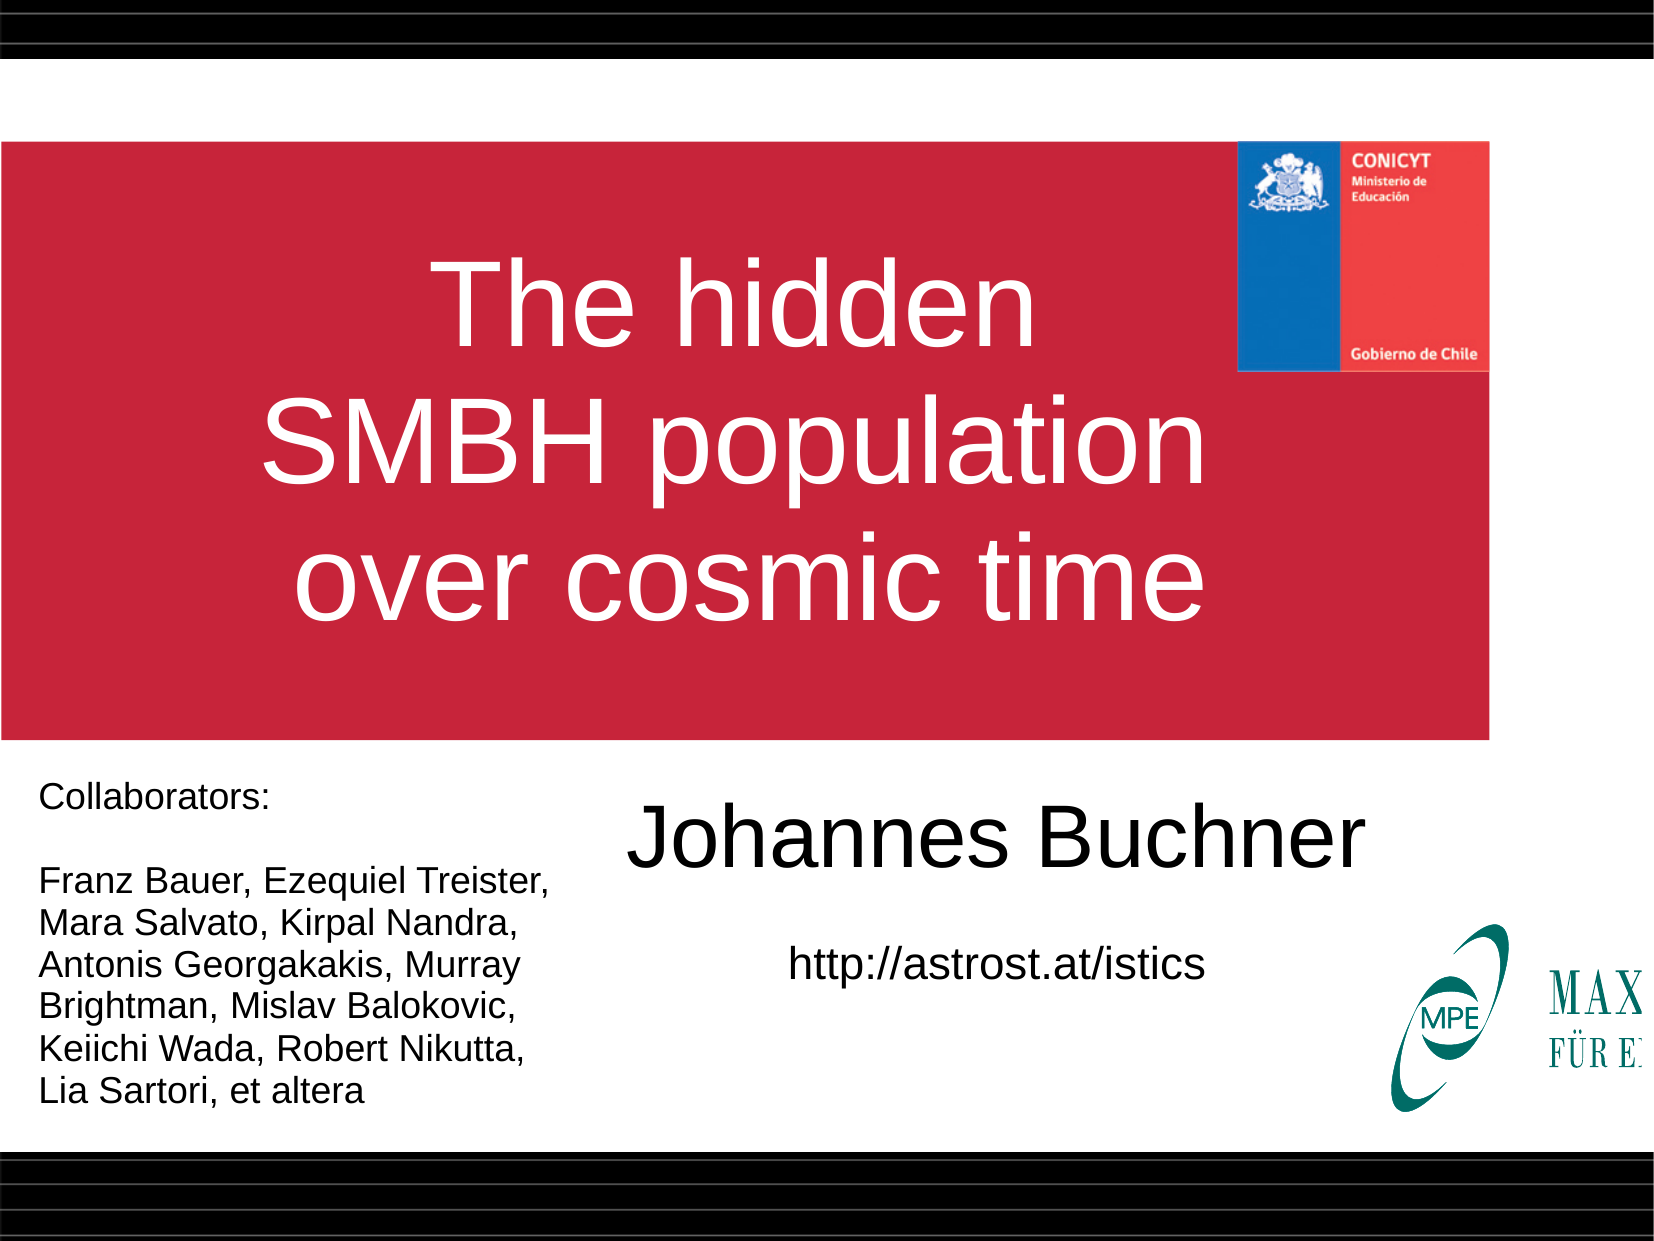

# The hidden SMBH population over cosmic time
Collaborators:
Franz Bauer, Ezequiel Treister,
Mara Salvato, Kirpal Nandra,
Antonis Georgakakis, Murray Brightman, Mislav Balokovic,
Keiichi Wada, Robert Nikutta,
Lia Sartori, et altera
Johannes Buchner
http://astrost.at/istics